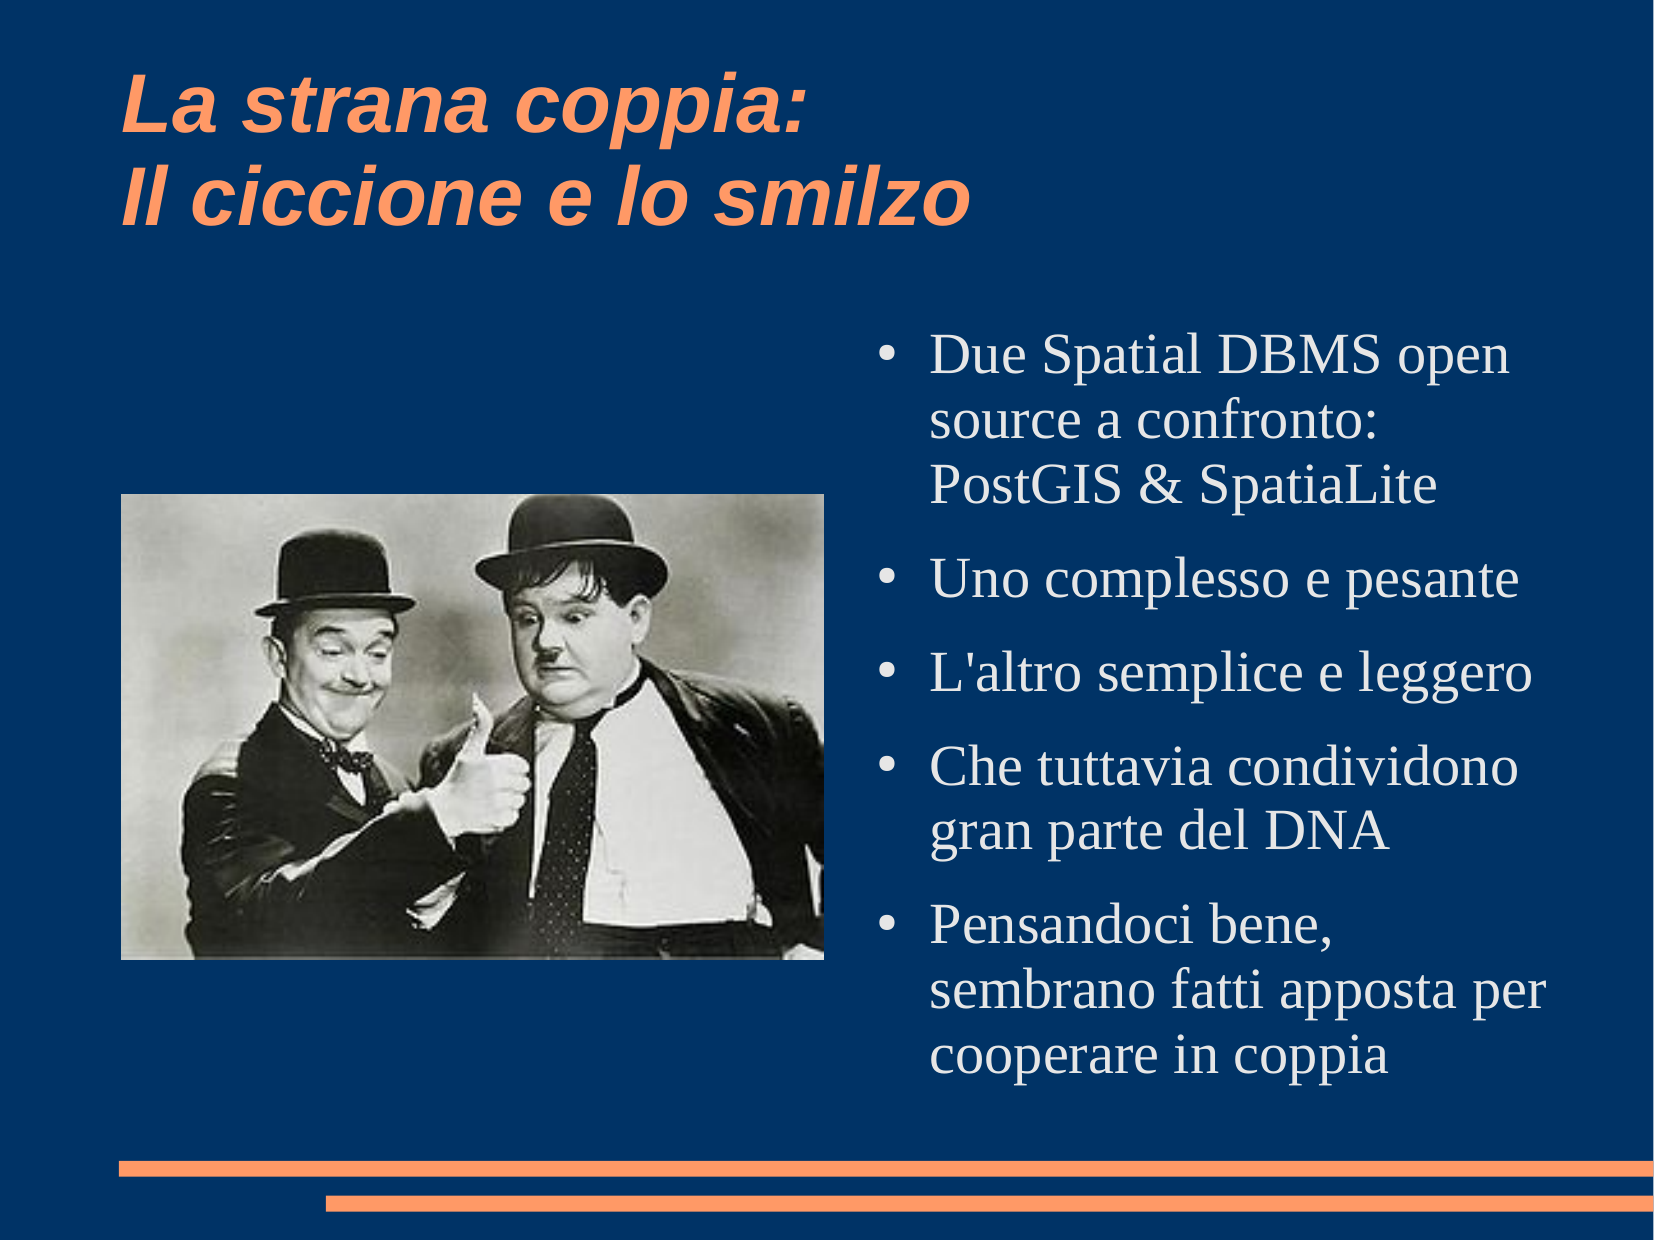

# La strana coppia: Il ciccione e lo smilzo
Due Spatial DBMS open source a confronto: PostGIS & SpatiaLite
Uno complesso e pesante
L'altro semplice e leggero
Che tuttavia condividono gran parte del DNA
Pensandoci bene, sembrano fatti apposta per cooperare in coppia